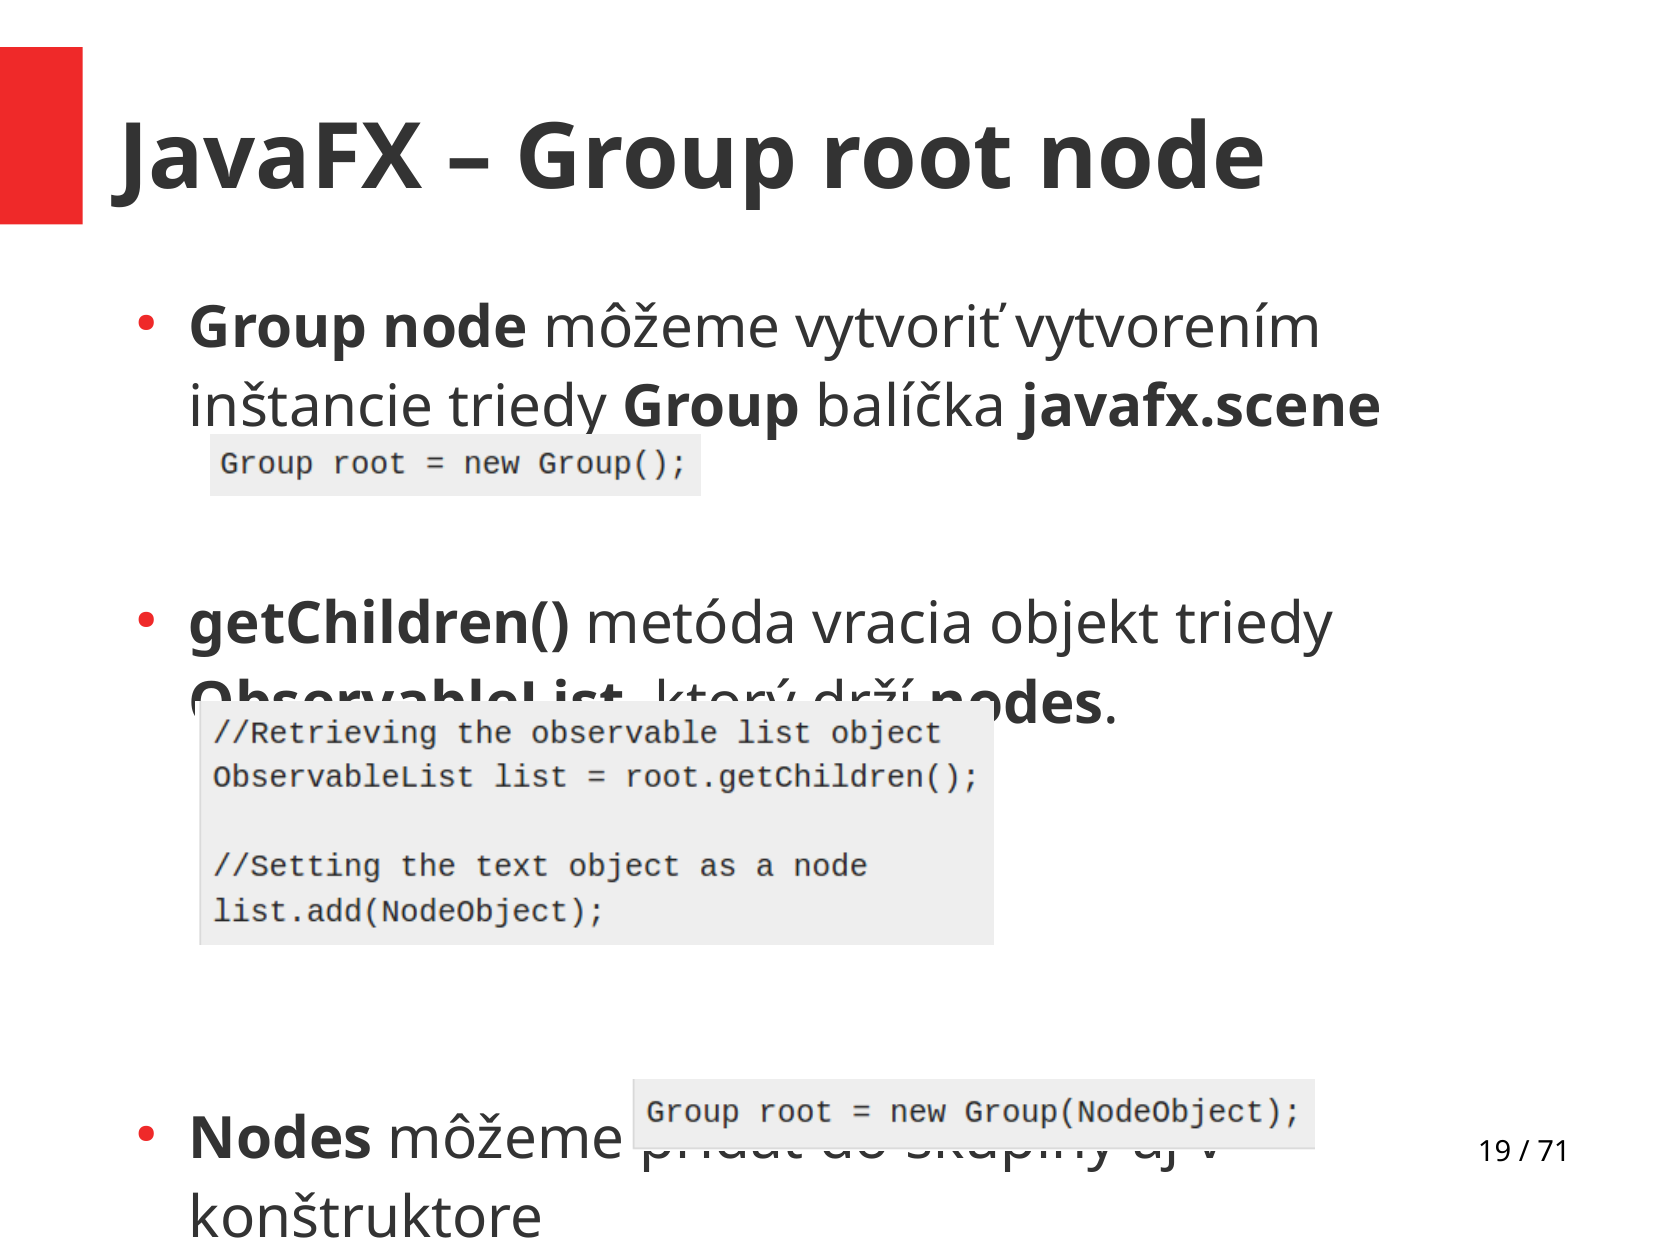

# JavaFX – Group root node
Group node môžeme vytvoriť vytvorením inštancie triedy Group balíčka javafx.scene
getChildren() metóda vracia objekt triedy ObservableList, ktorý drží nodes.
Nodes môžeme pridať do skupiny aj v konštruktore
19